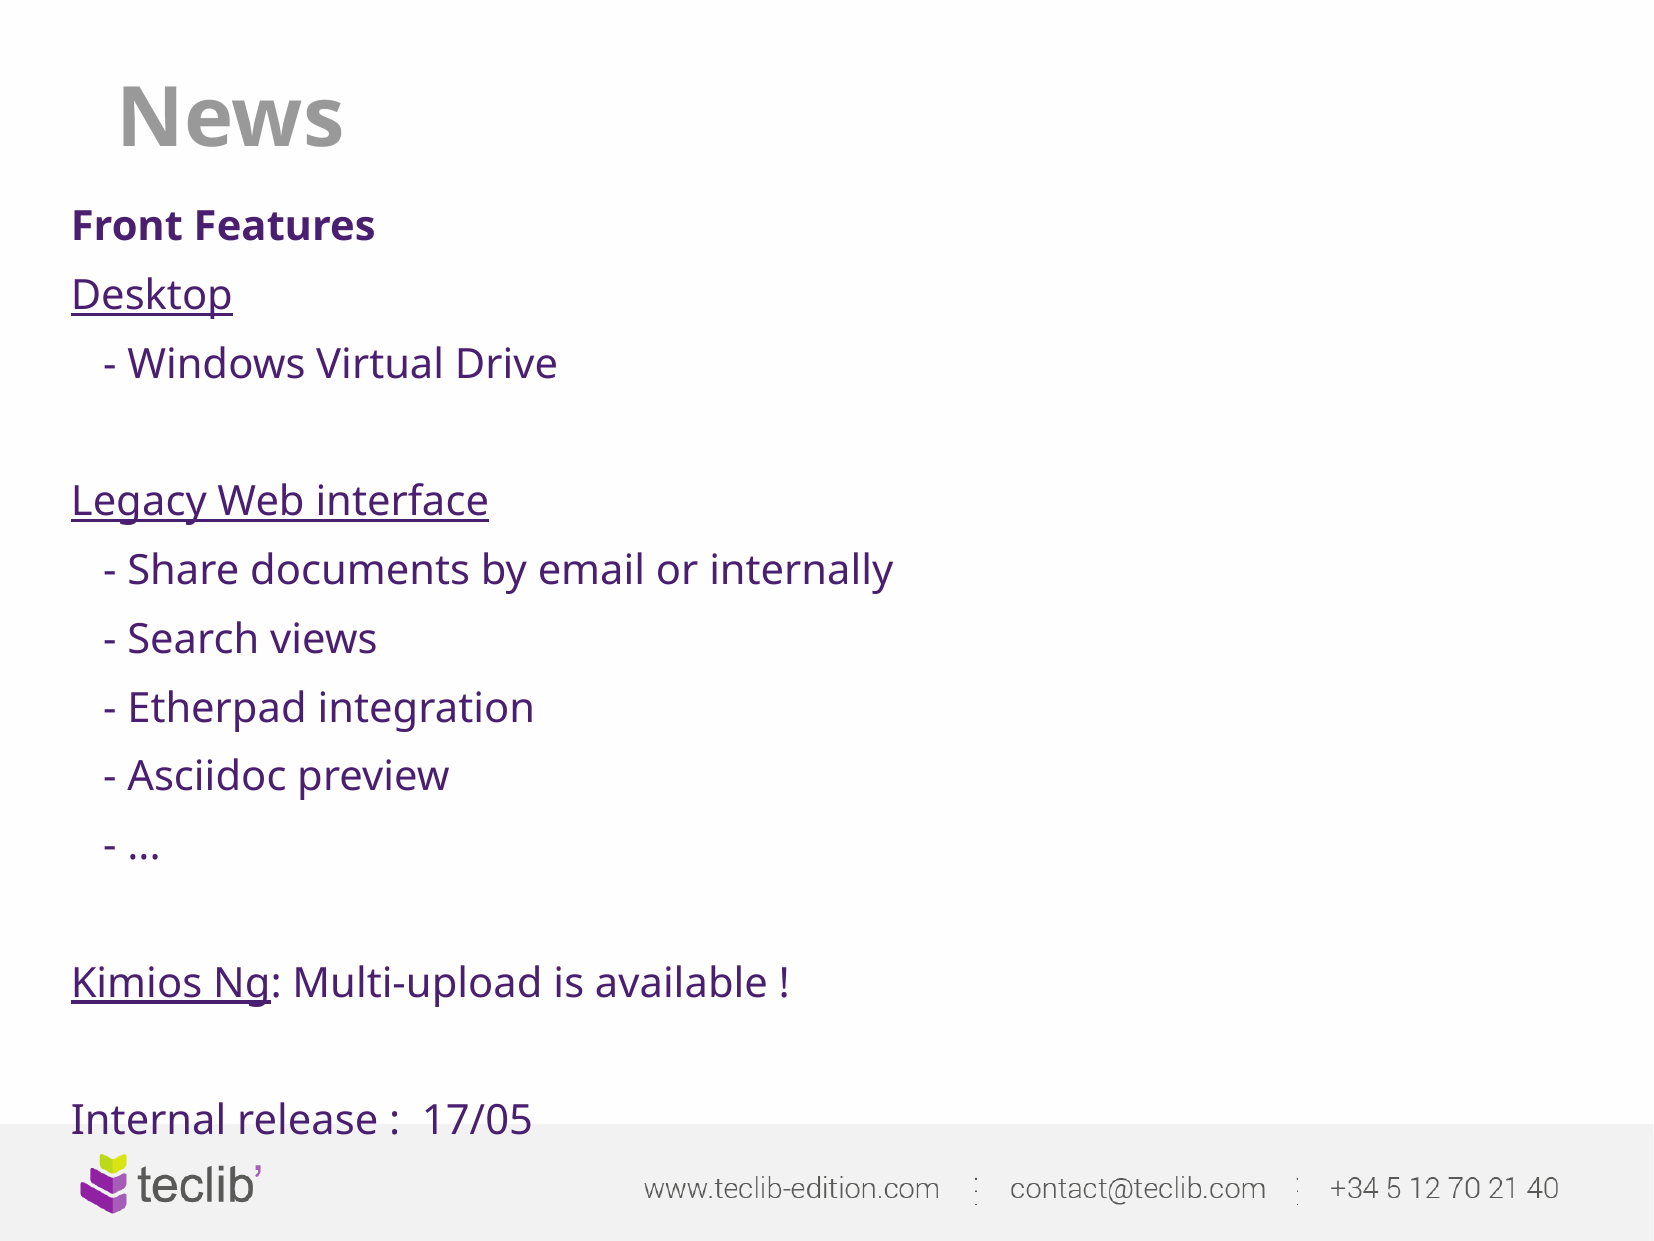

# News
Front Features
Desktop
 - Windows Virtual Drive
Legacy Web interface
 - Share documents by email or internally
 - Search views
 - Etherpad integration
 - Asciidoc preview
 - ...
Kimios Ng: Multi-upload is available !
Internal release : 17/05